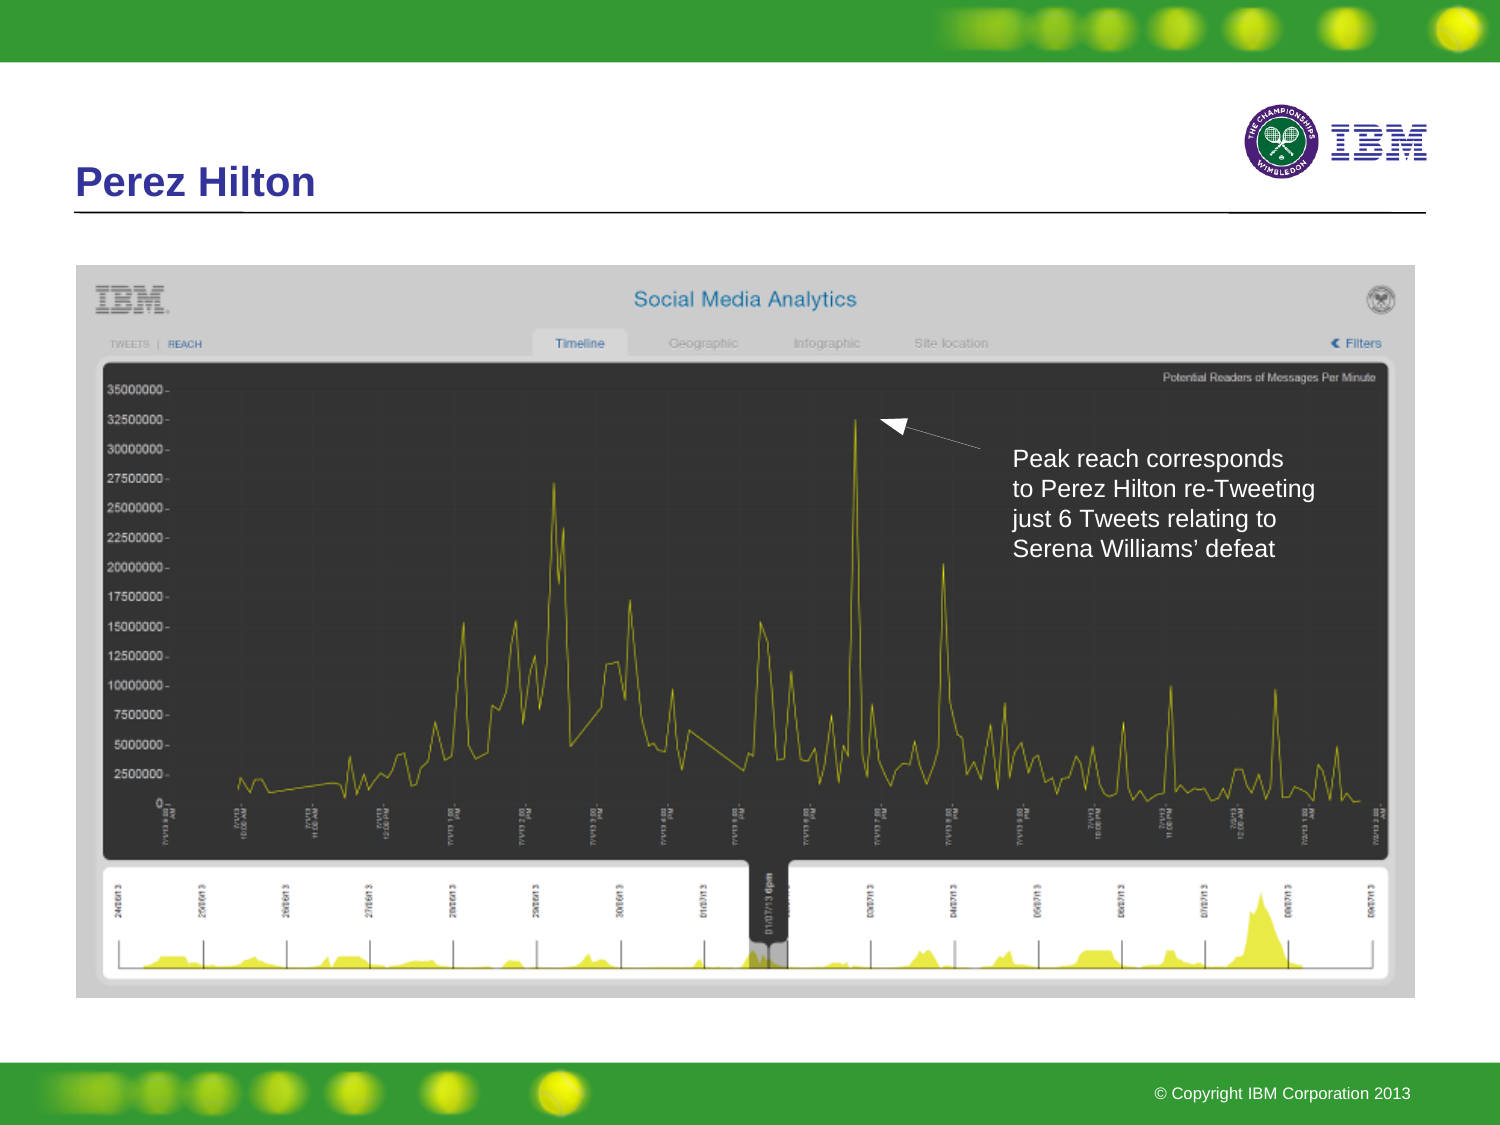

# Perez Hilton
Peak reach corresponds
to Perez Hilton re-Tweeting
just 6 Tweets relating to
Serena Williams’ defeat